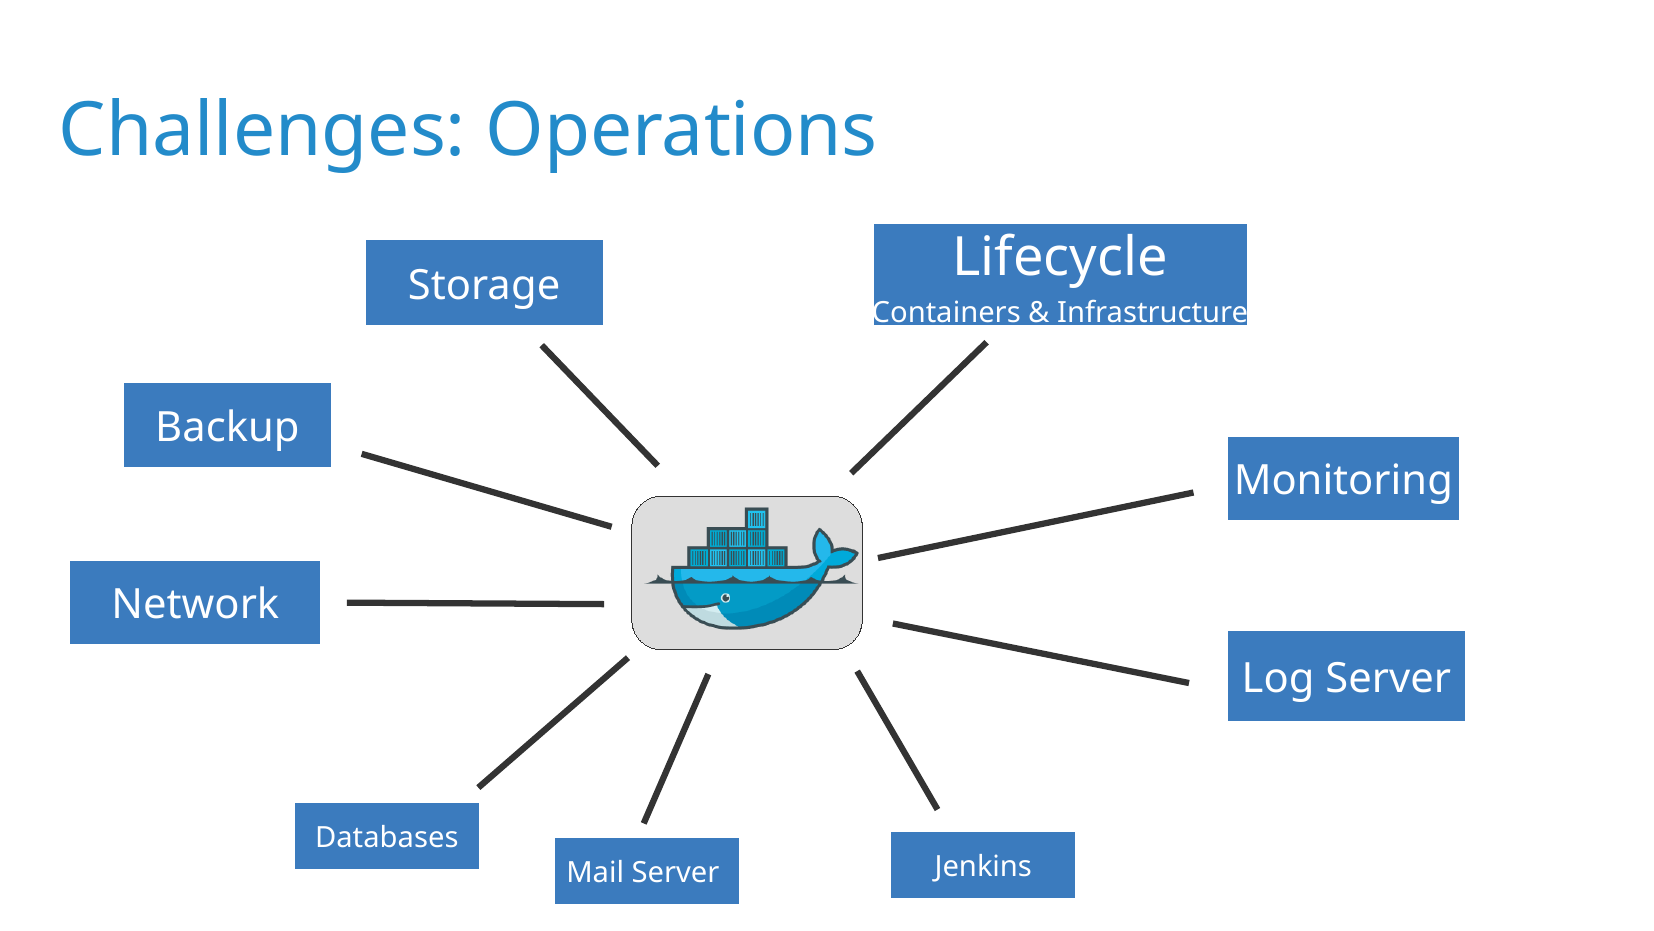

# Challenges: Operations
Lifecycle
Containers & Infrastructure
Storage
Backup
Monitoring
Network
Log Server
Databases
Jenkins
Mail Server